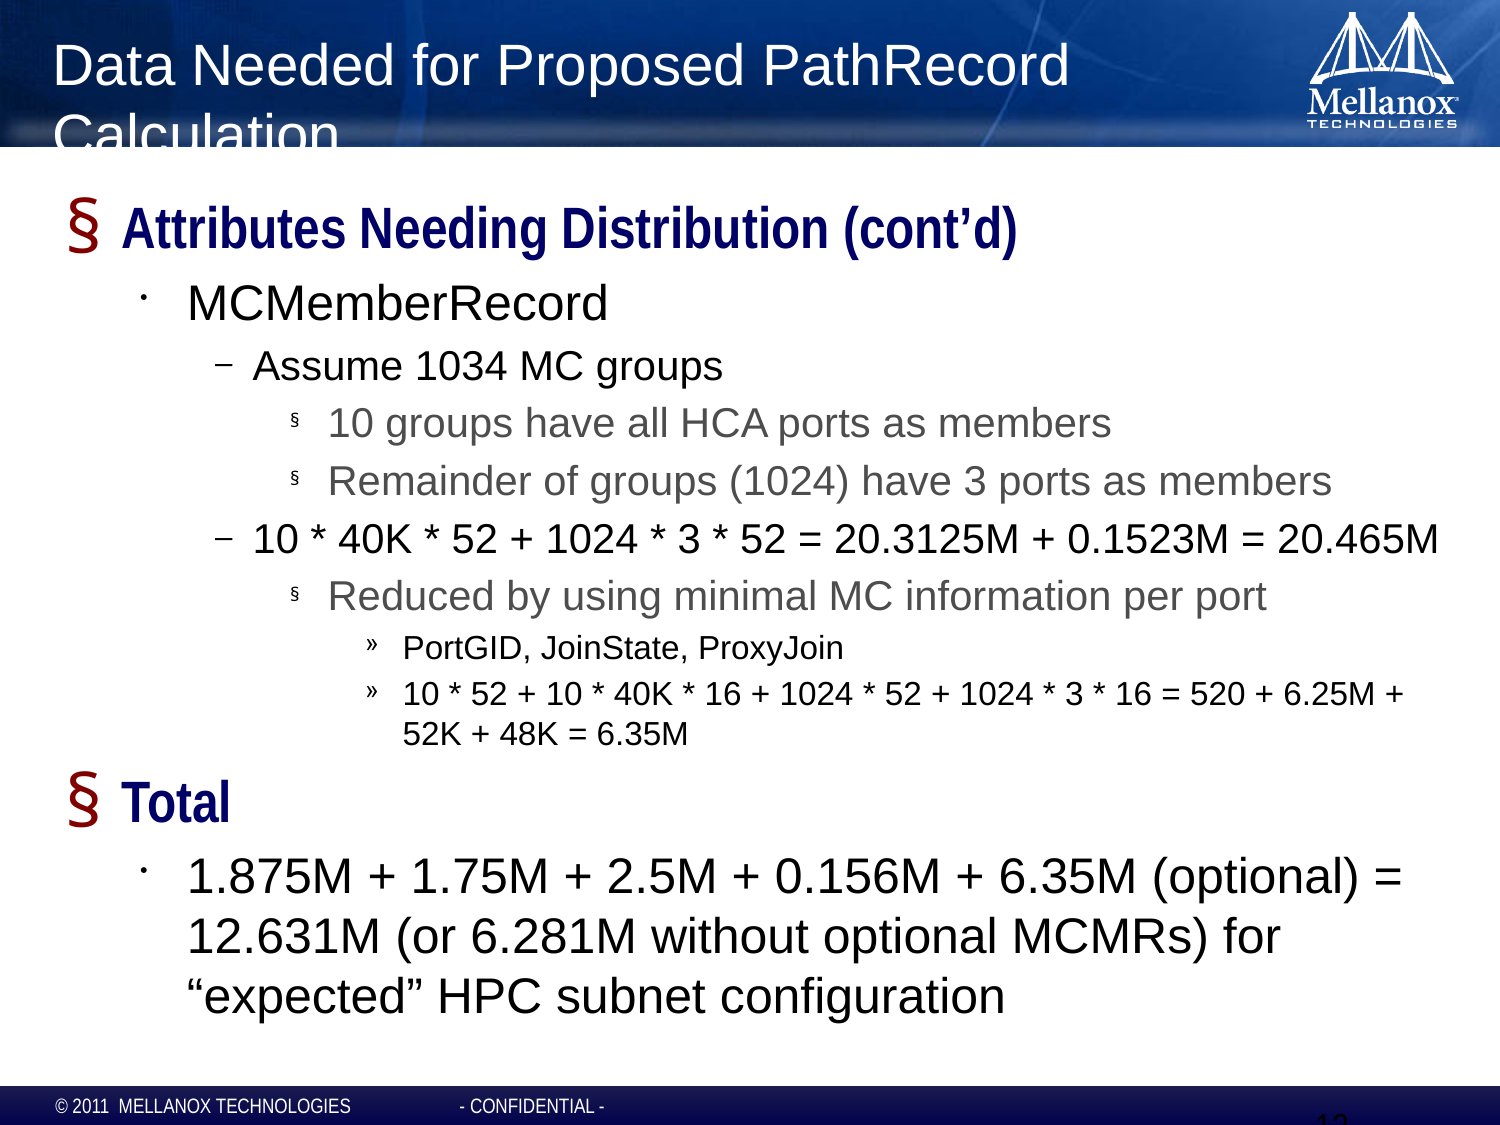

# Data Needed for Proposed PathRecord Calculation
Attributes Needing Distribution (cont’d)
MCMemberRecord
Assume 1034 MC groups
10 groups have all HCA ports as members
Remainder of groups (1024) have 3 ports as members
10 * 40K * 52 + 1024 * 3 * 52 = 20.3125M + 0.1523M = 20.465M
Reduced by using minimal MC information per port
PortGID, JoinState, ProxyJoin
10 * 52 + 10 * 40K * 16 + 1024 * 52 + 1024 * 3 * 16 = 520 + 6.25M + 52K + 48K = 6.35M
Total
1.875M + 1.75M + 2.5M + 0.156M + 6.35M (optional) = 12.631M (or 6.281M without optional MCMRs) for “expected” HPC subnet configuration